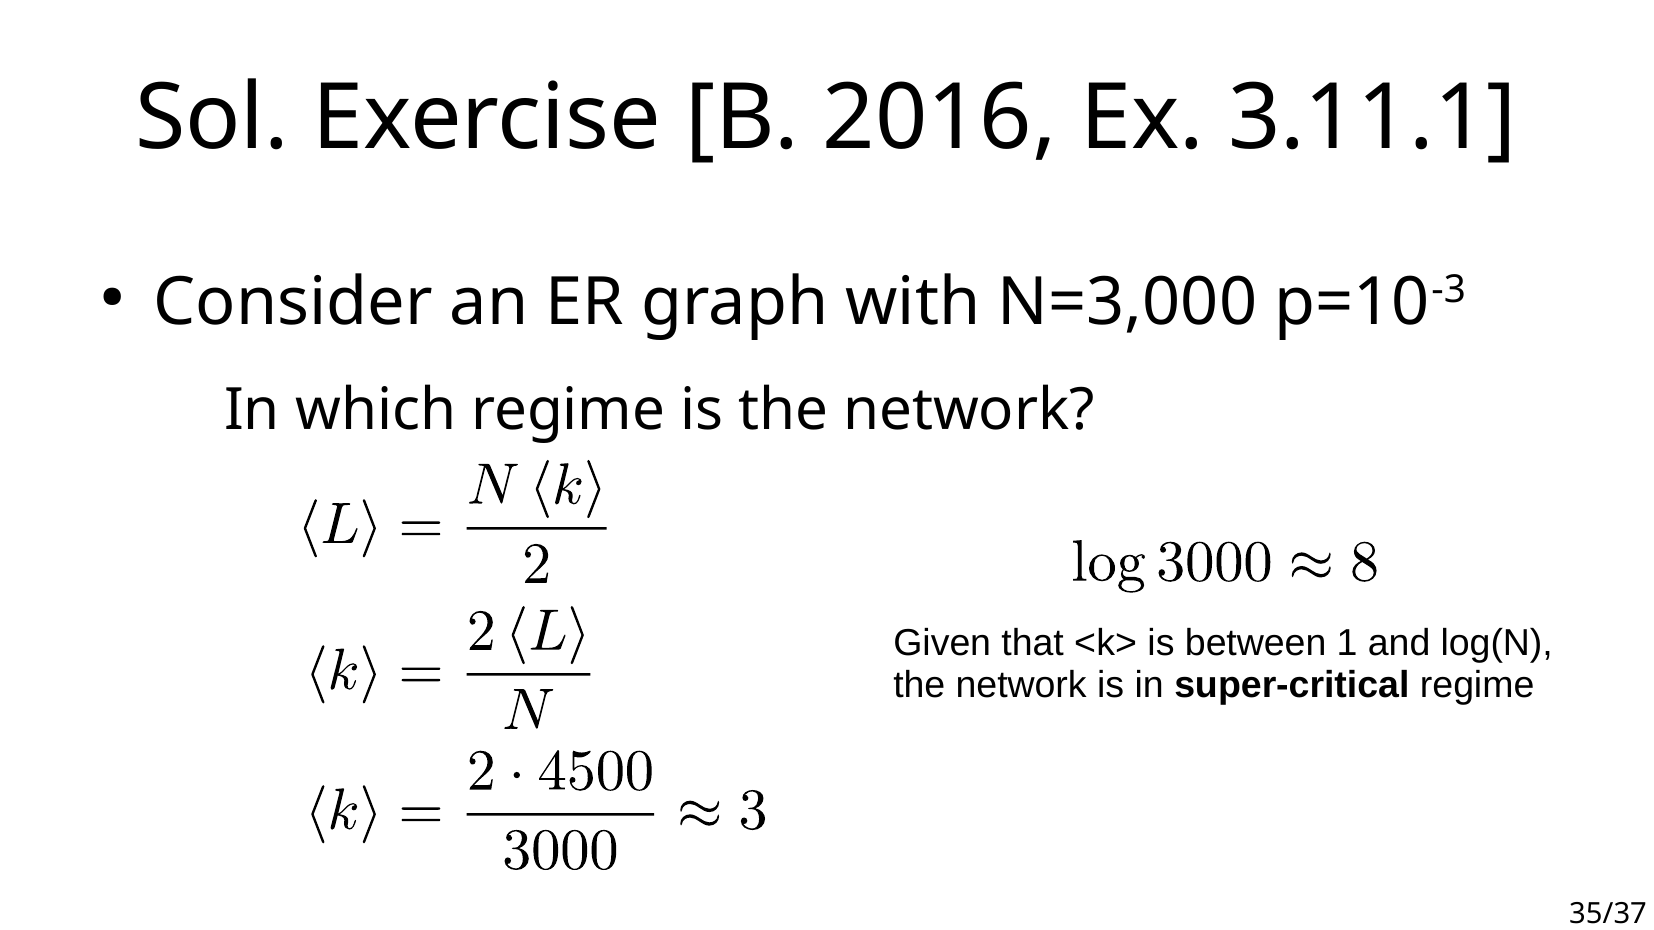

# Sol. Exercise [B. 2016, Ex. 3.11.1]
Consider an ER graph with N=3,000 p=10-3
In which regime is the network?
Given that <k> is between 1 and log(N),
the network is in super-critical regime
35